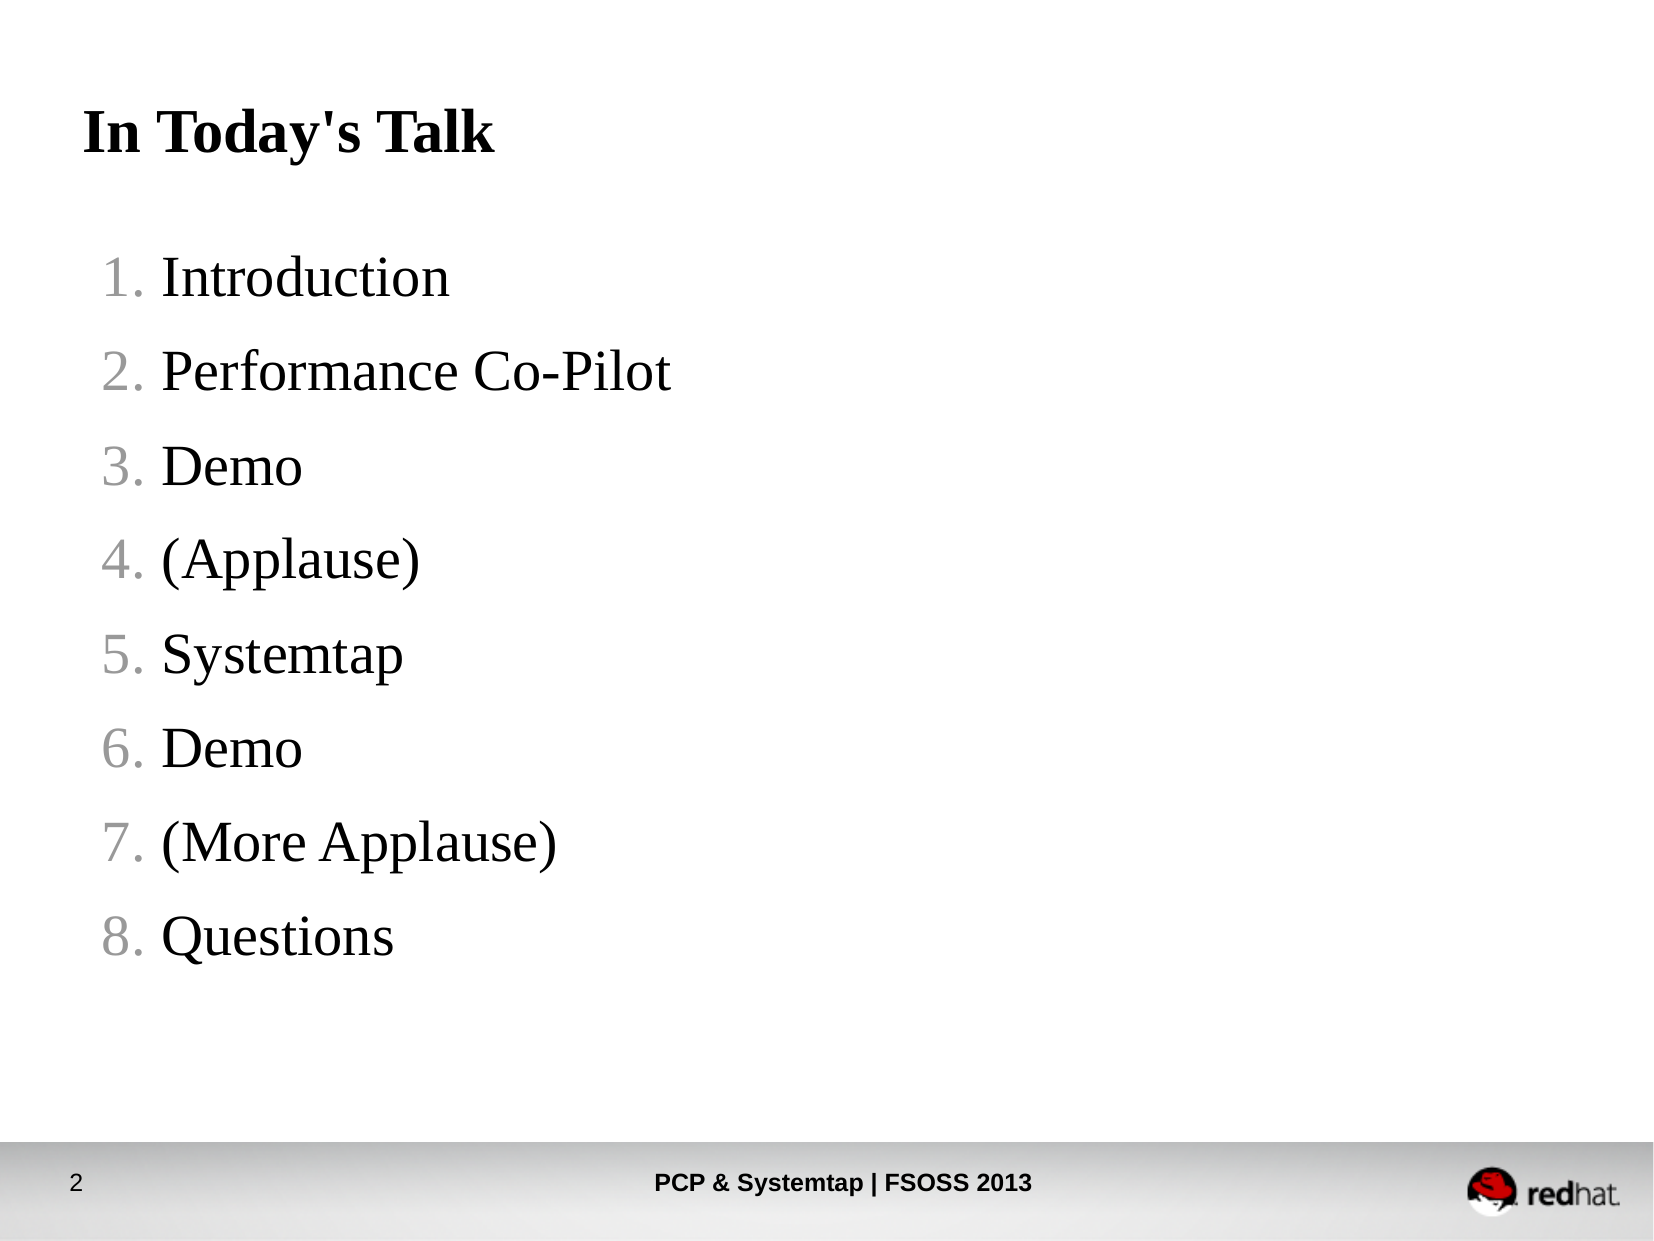

# In Today's Talk
 Introduction
 Performance Co-Pilot
 Demo
 (Applause)
 Systemtap
 Demo
 (More Applause)
 Questions